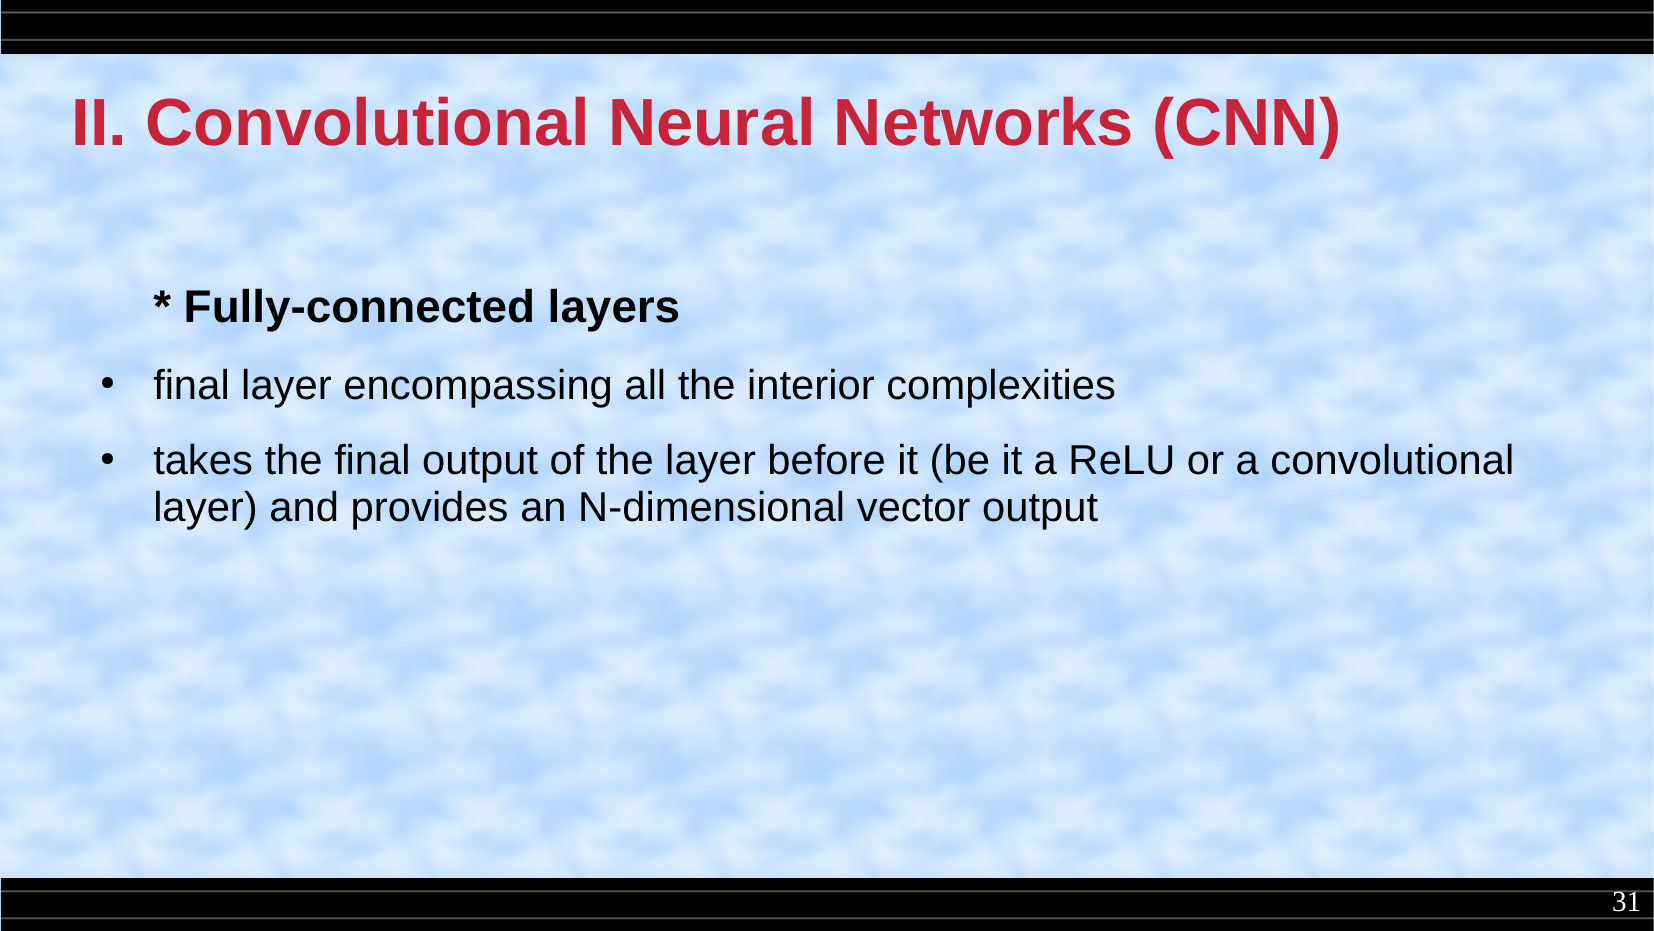

# II. Convolutional Neural Networks (CNN)
* Fully-connected layers
final layer encompassing all the interior complexities
takes the final output of the layer before it (be it a ReLU or a convolutional layer) and provides an N-dimensional vector output